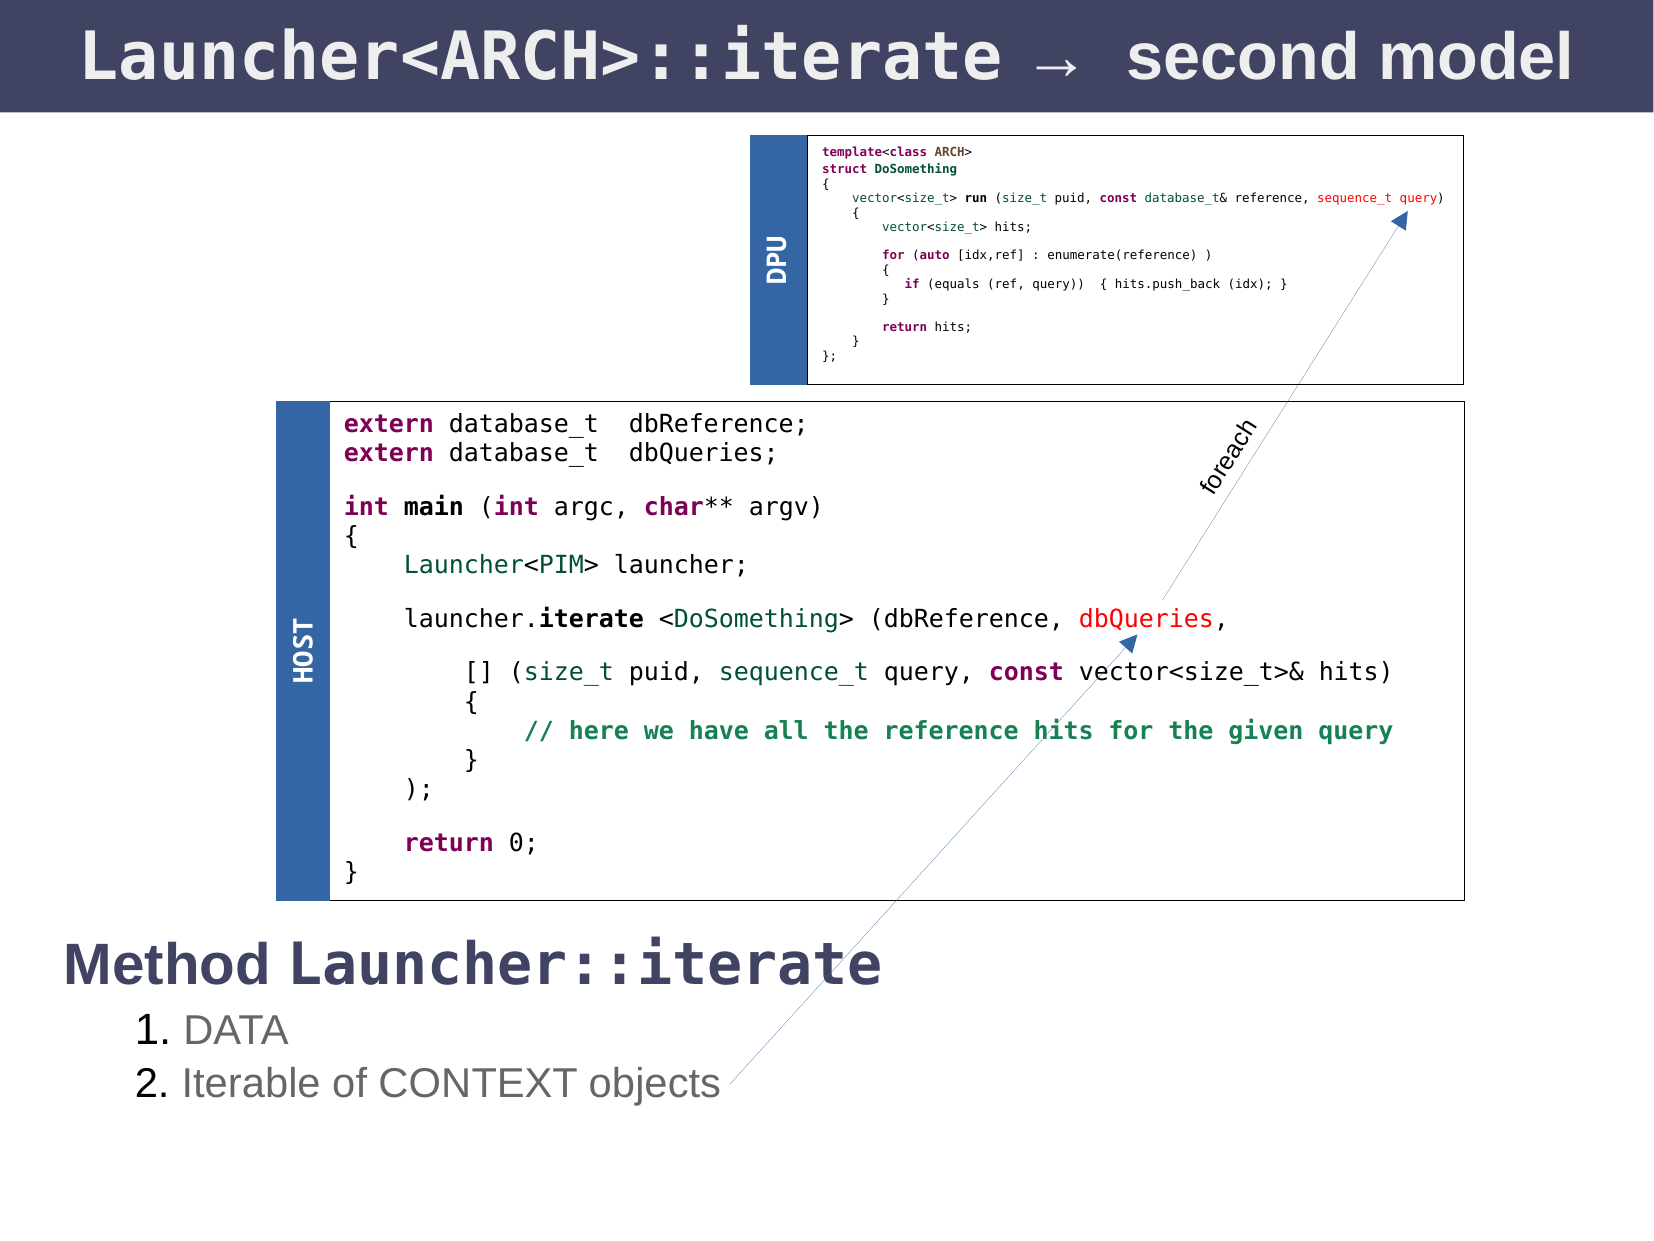

Launcher<ARCH>::iterate → second model
template<class ARCH>
struct DoSomething
{
 vector<size_t> run (size_t puid, const database_t& reference, sequence_t query)
 {
 vector<size_t> hits;
 for (auto [idx,ref] : enumerate(reference) )
 {
 if (equals (ref, query)) { hits.push_back (idx); }
 }
 return hits;
 }
};
foreach
DPU
extern database_t dbReference;
extern database_t dbQueries;
int main (int argc, char** argv)
{
 Launcher<PIM> launcher;
 launcher.iterate <DoSomething> (dbReference, dbQueries,
 [] (size_t puid, sequence_t query, const vector<size_t>& hits)
 {
 // here we have all the reference hits for the given query
 }
 );
 return 0;
}
HOST
Method Launcher::iterate
 DATA
 Iterable of CONTEXT objects